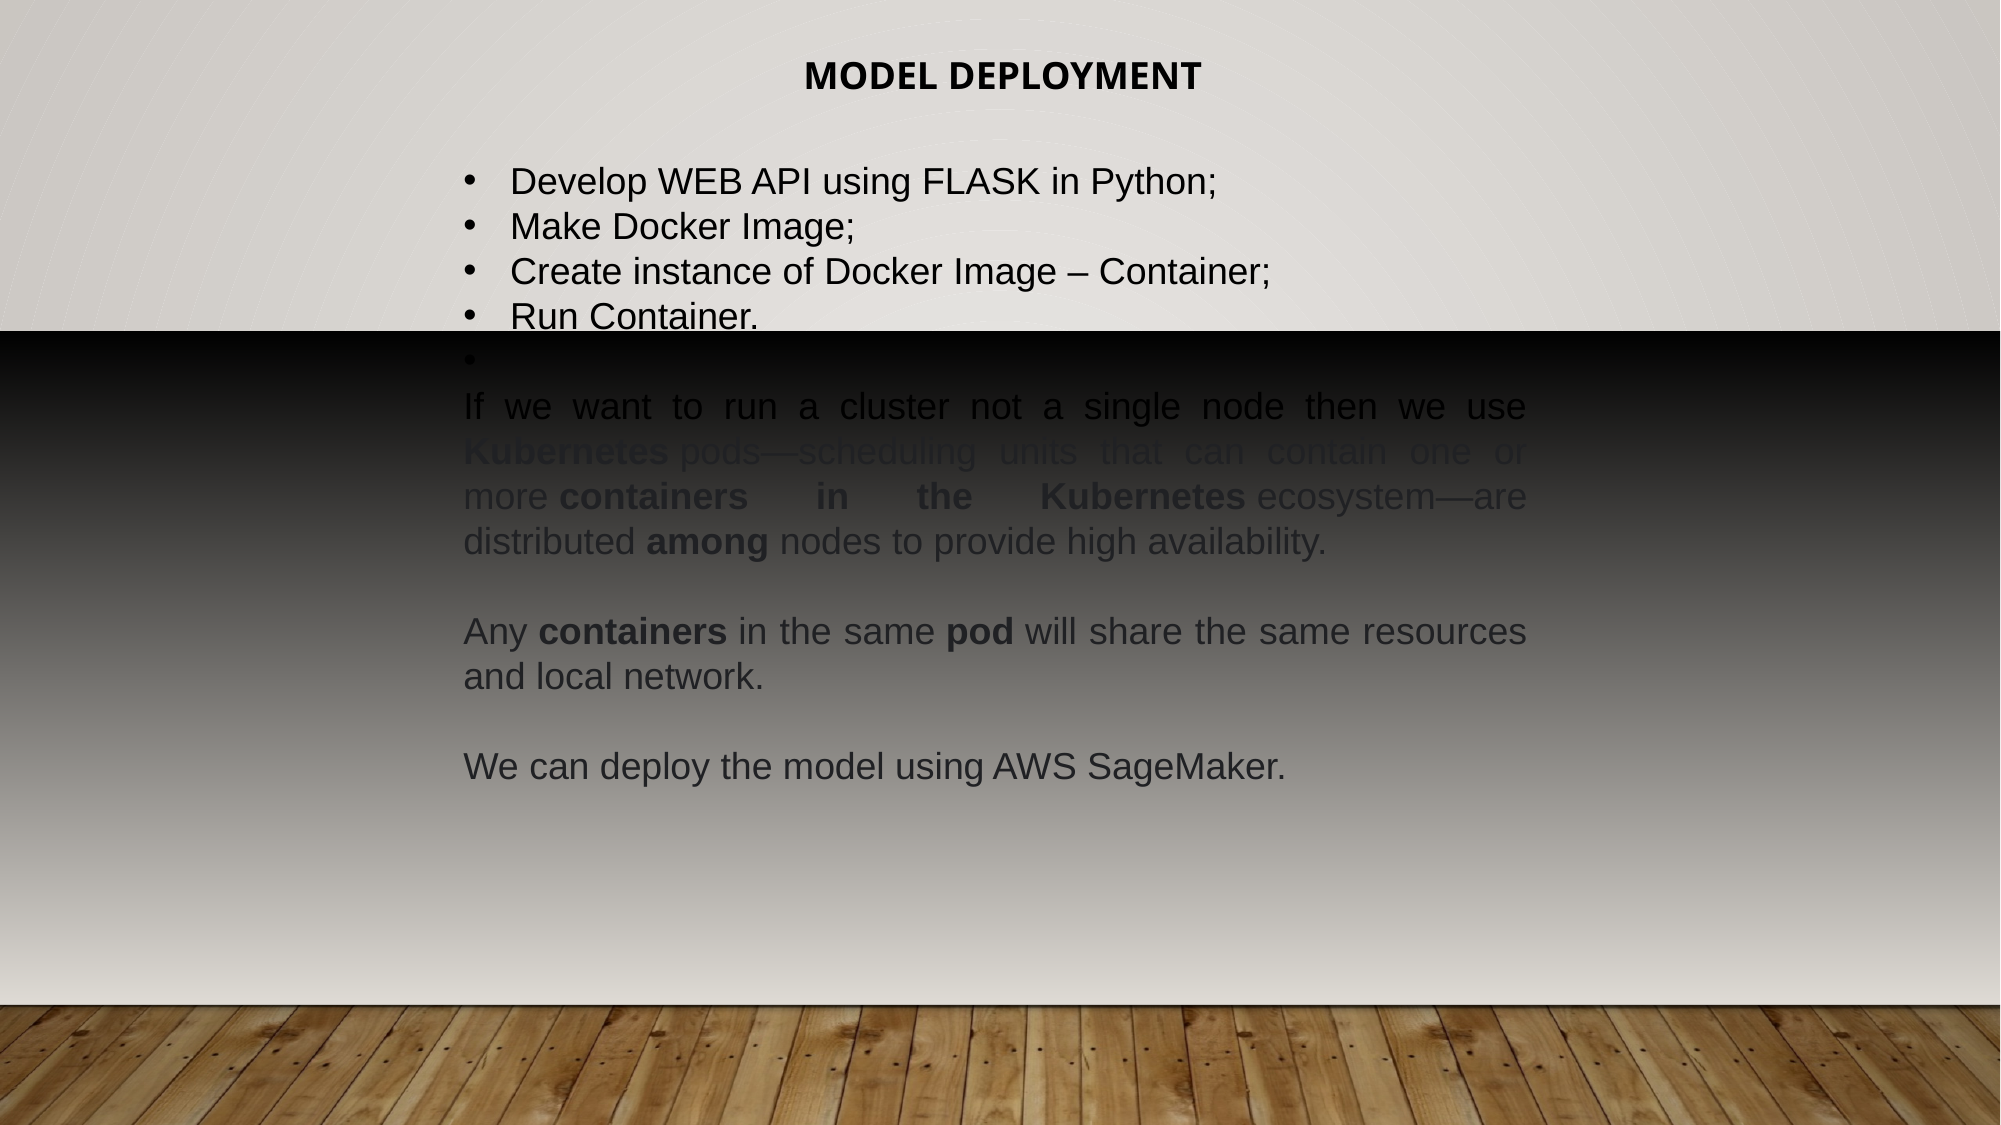

MODEL DEPLOYMENT
Develop WEB API using FLASK in Python;
Make Docker Image;
Create instance of Docker Image – Container;
Run Container.
If we want to run a cluster not a single node then we use Kubernetes pods—scheduling units that can contain one or more containers in the Kubernetes ecosystem—are distributed among nodes to provide high availability.
Any containers in the same pod will share the same resources and local network.
We can deploy the model using AWS SageMaker.